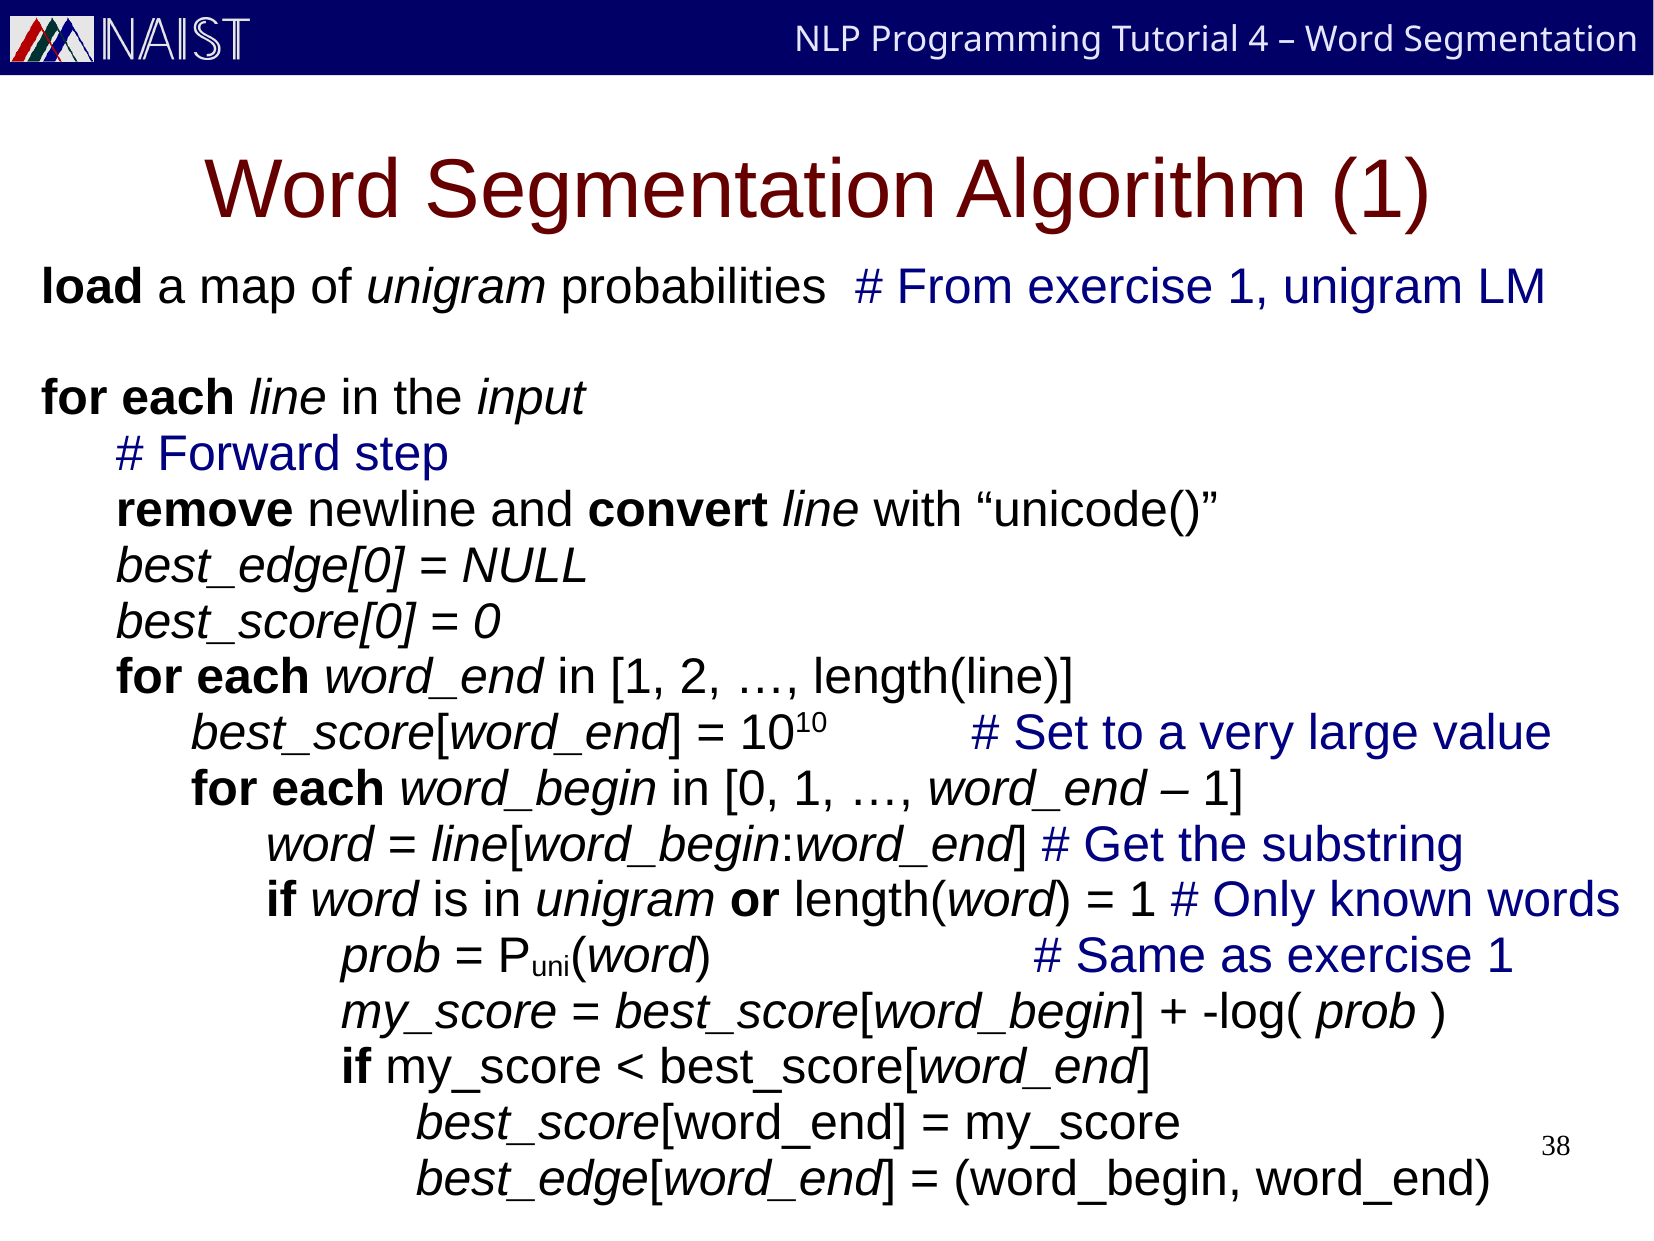

# Word Segmentation Algorithm (1)
load a map of unigram probabilities # From exercise 1, unigram LM
for each line in the input
	# Forward step
	remove newline and convert line with “unicode()”
	best_edge[0] = NULL
	best_score[0] = 0
	for each word_end in [1, 2, …, length(line)]
		best_score[word_end] = 1010 # Set to a very large value
		for each word_begin in [0, 1, …, word_end – 1]
			word = line[word_begin:word_end] # Get the substring
			if word is in unigram or length(word) = 1 # Only known words
				prob = Puni(word) # Same as exercise 1
				my_score = best_score[word_begin] + -log( prob )
				if my_score < best_score[word_end]
					best_score[word_end] = my_score
					best_edge[word_end] = (word_begin, word_end)
38